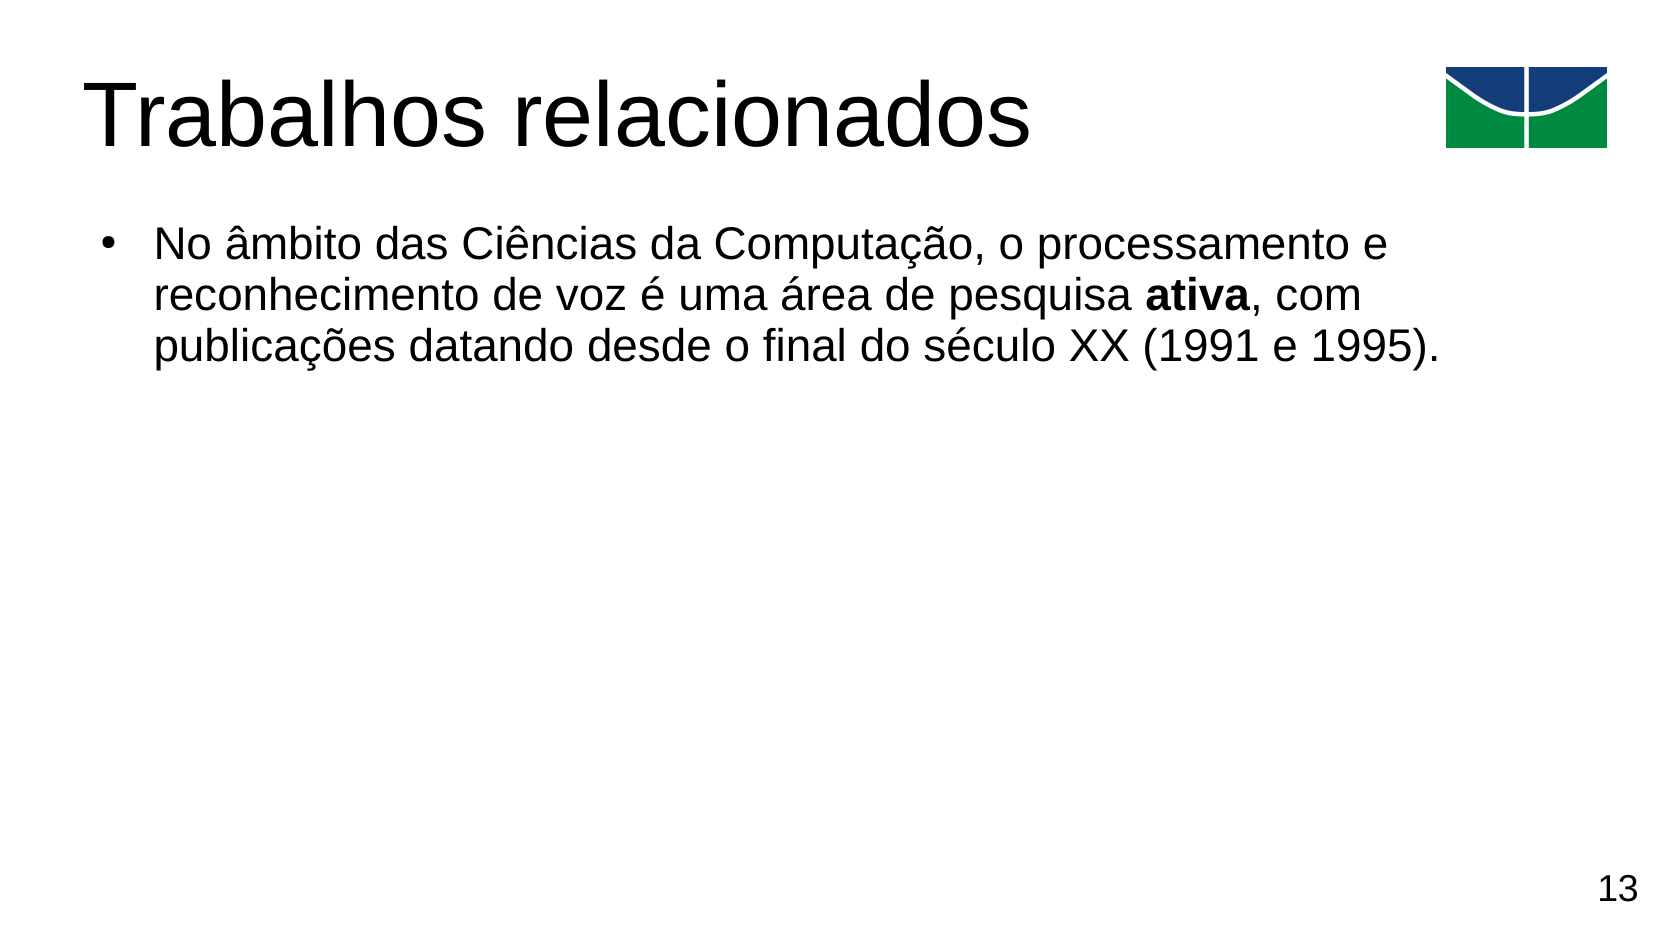

Trabalhos relacionados
# No âmbito das Ciências da Computação, o processamento e reconhecimento de voz é uma área de pesquisa ativa, com publicações datando desde o final do século XX (1991 e 1995).